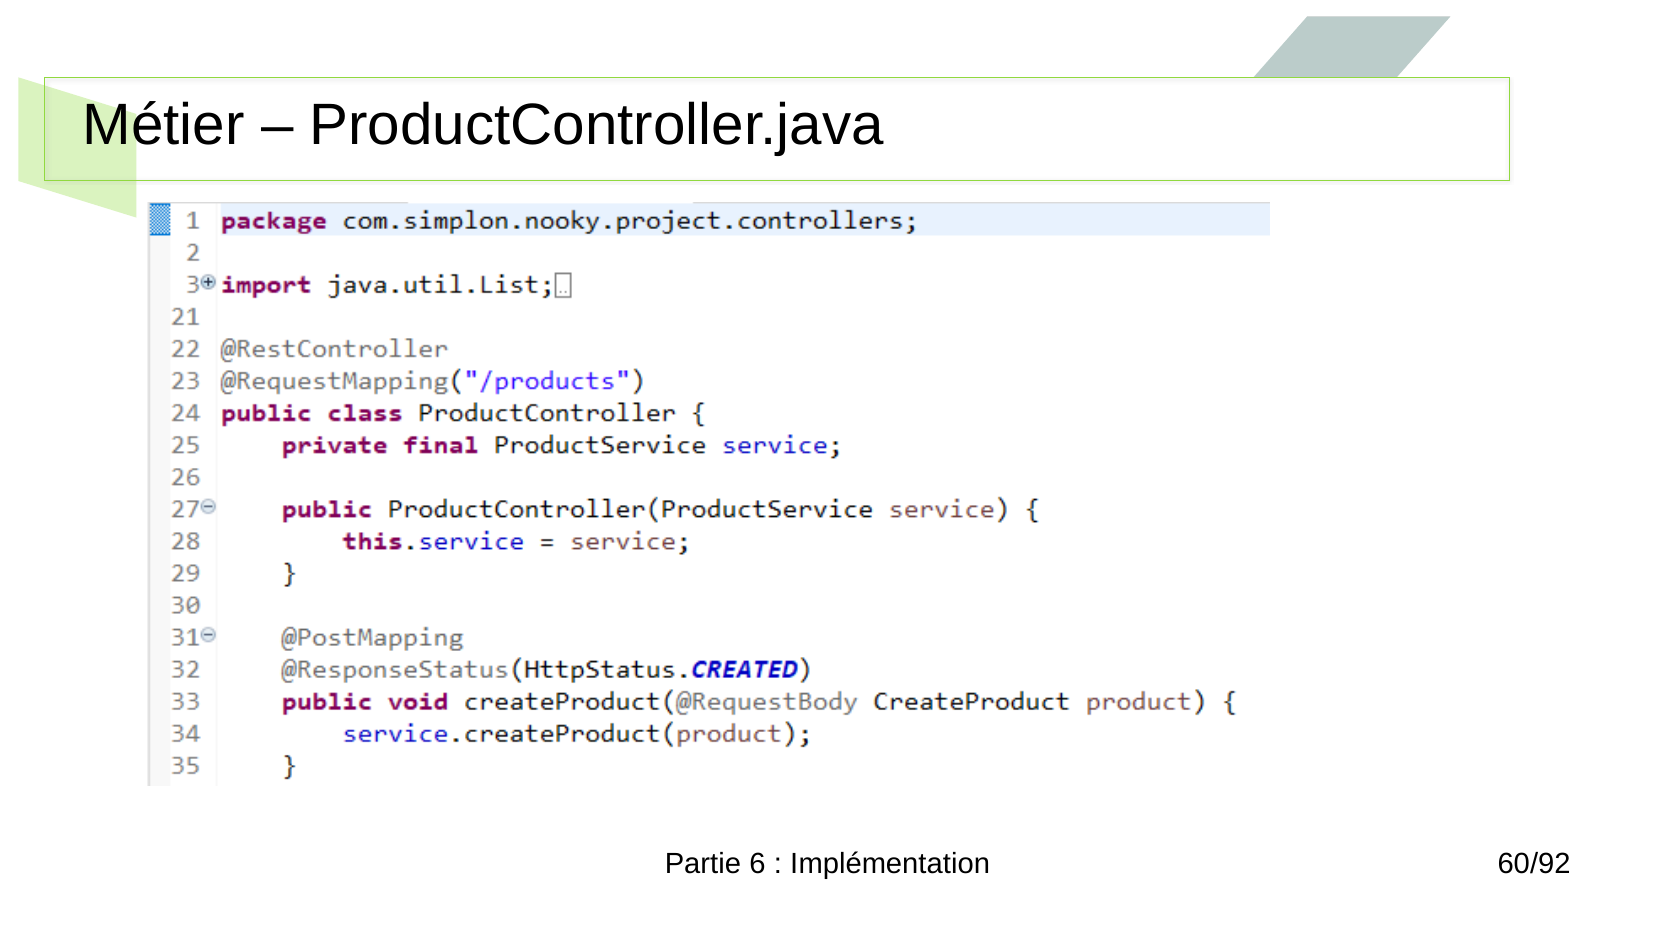

# Métier – ProductController.java
Partie 6 : Implémentation
60